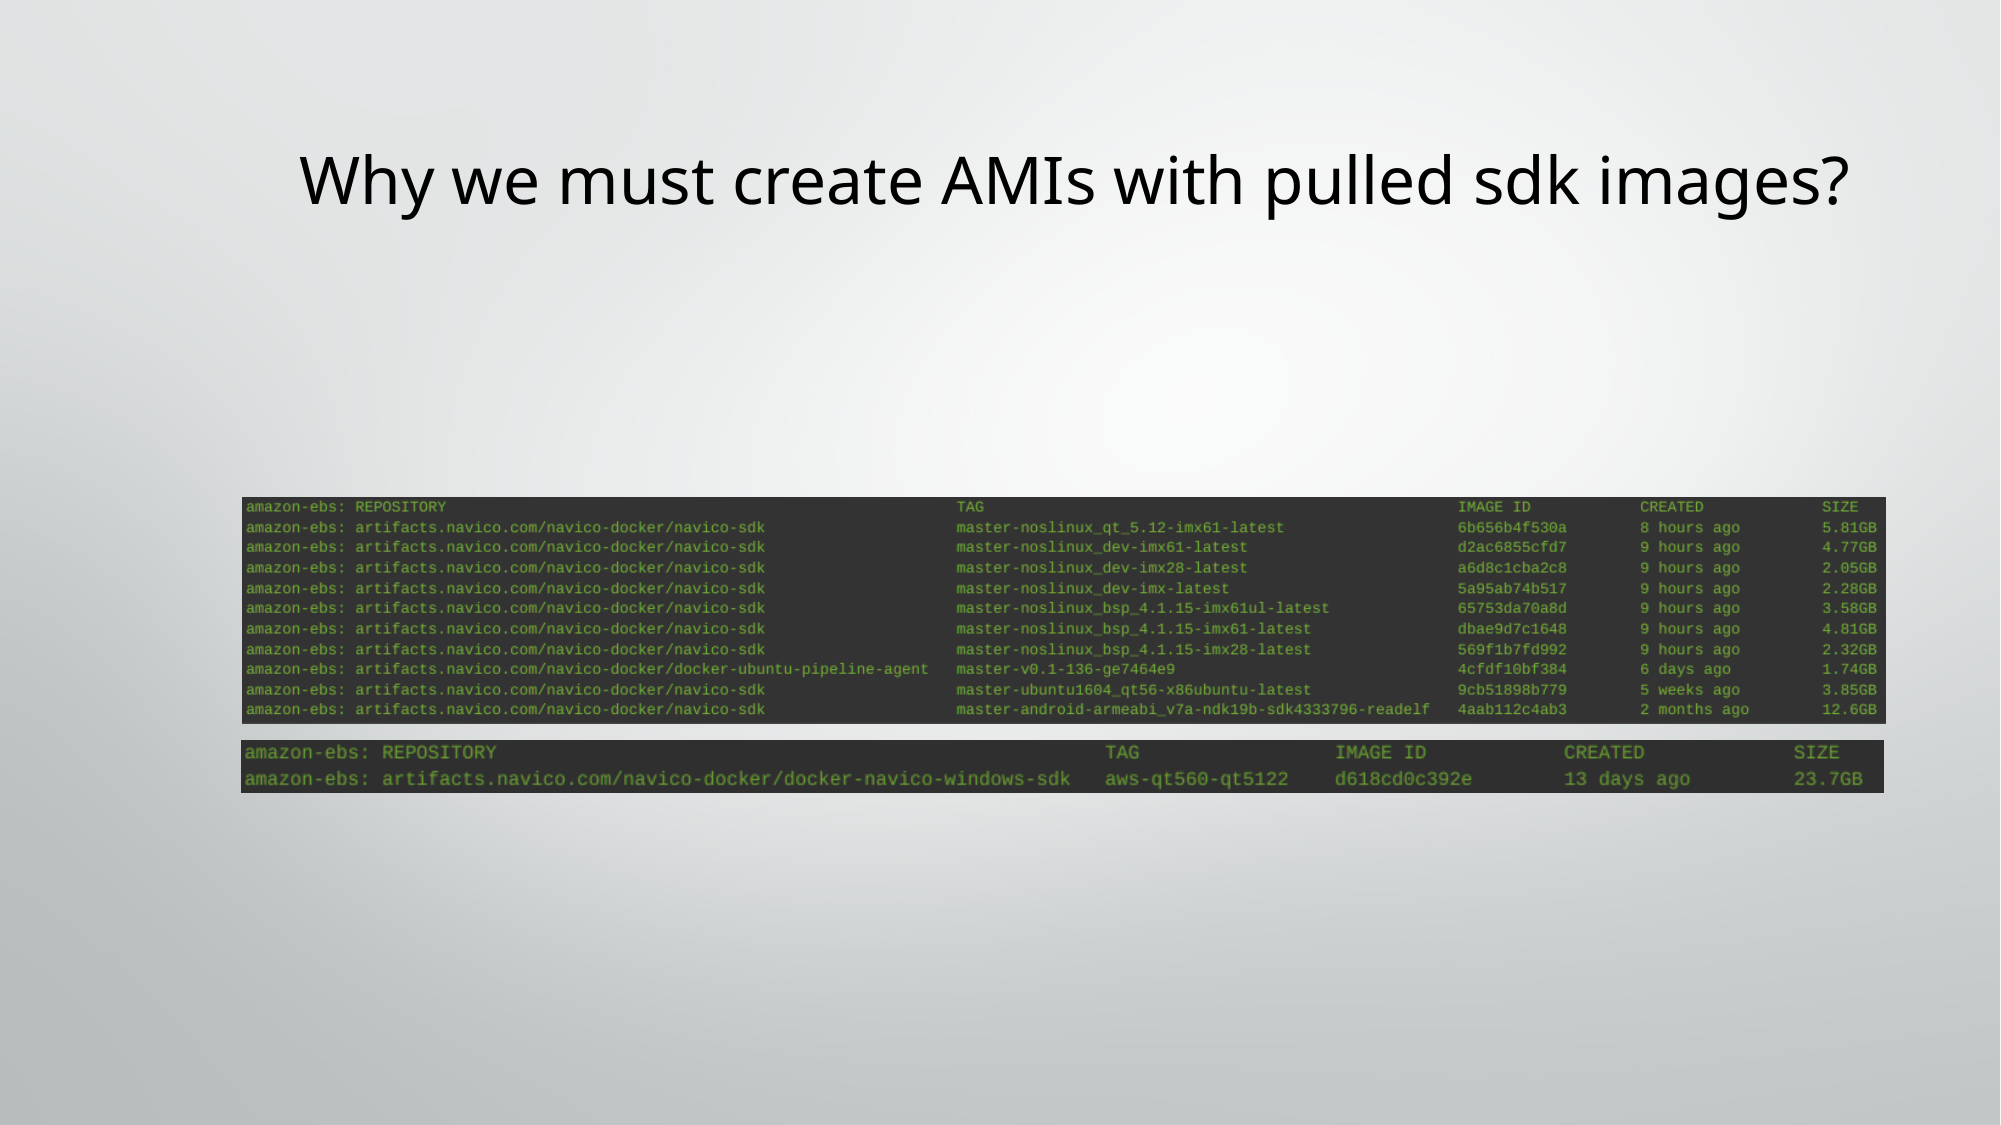

# Why we must create AMIs with pulled sdk images?